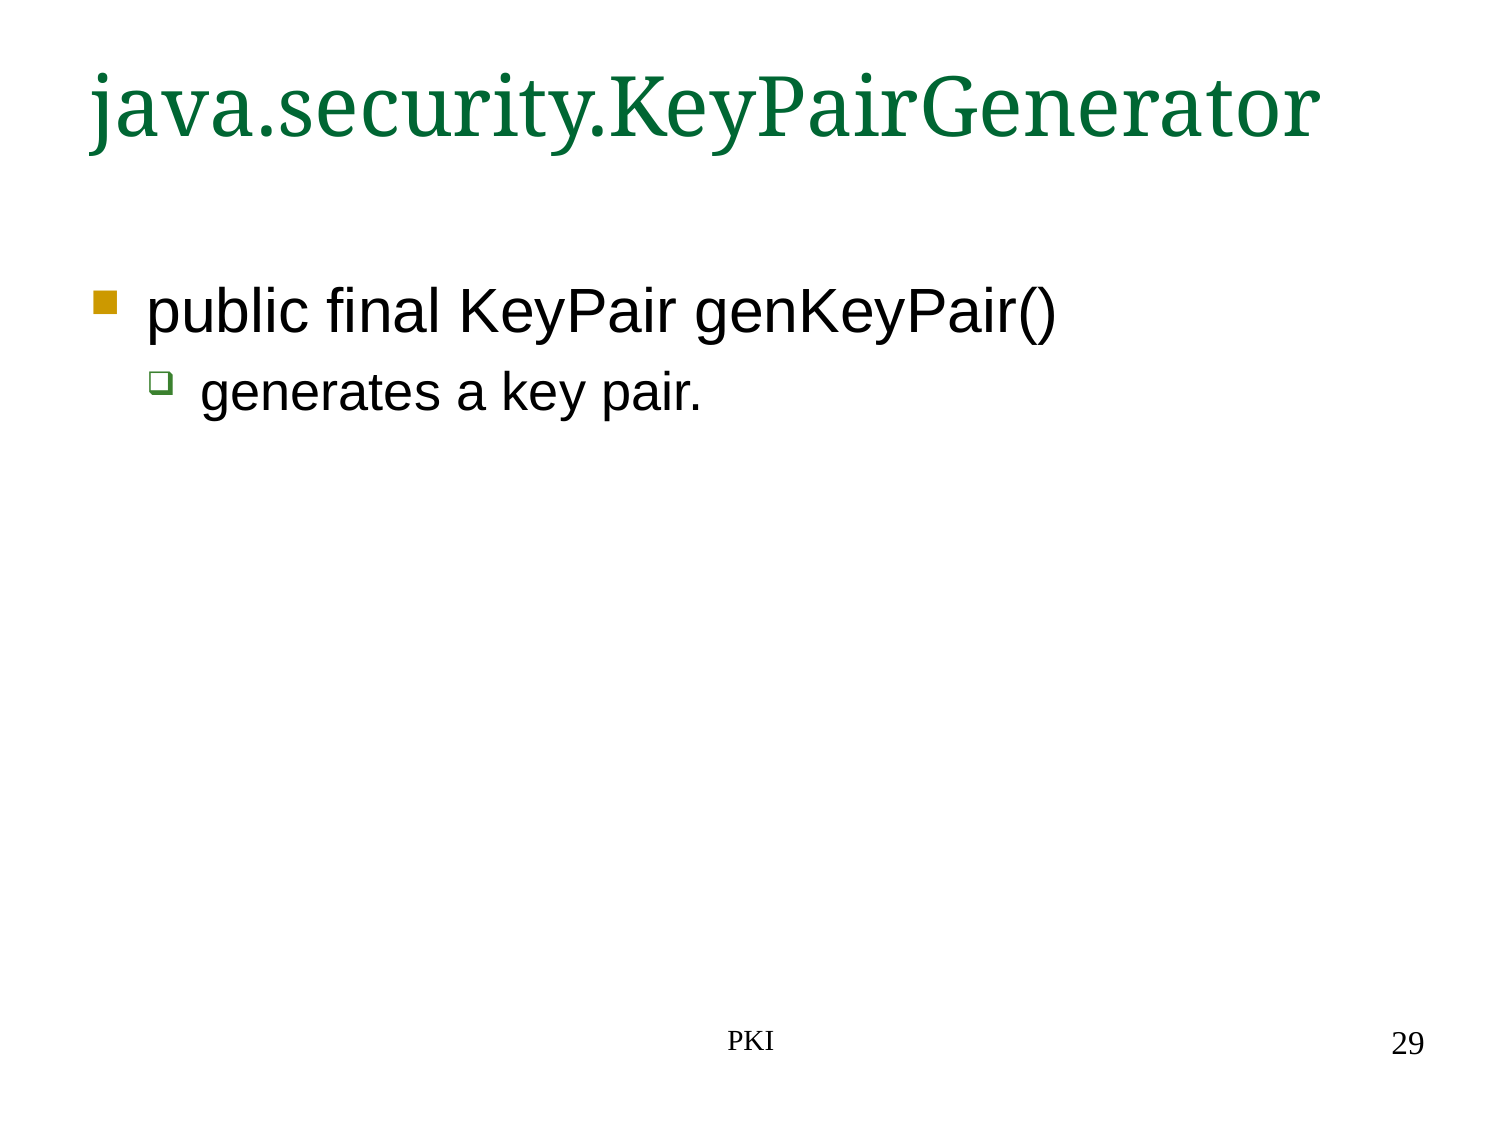

# java.security.KeyPairGenerator
public final KeyPair genKeyPair()
generates a key pair.
PKI
29